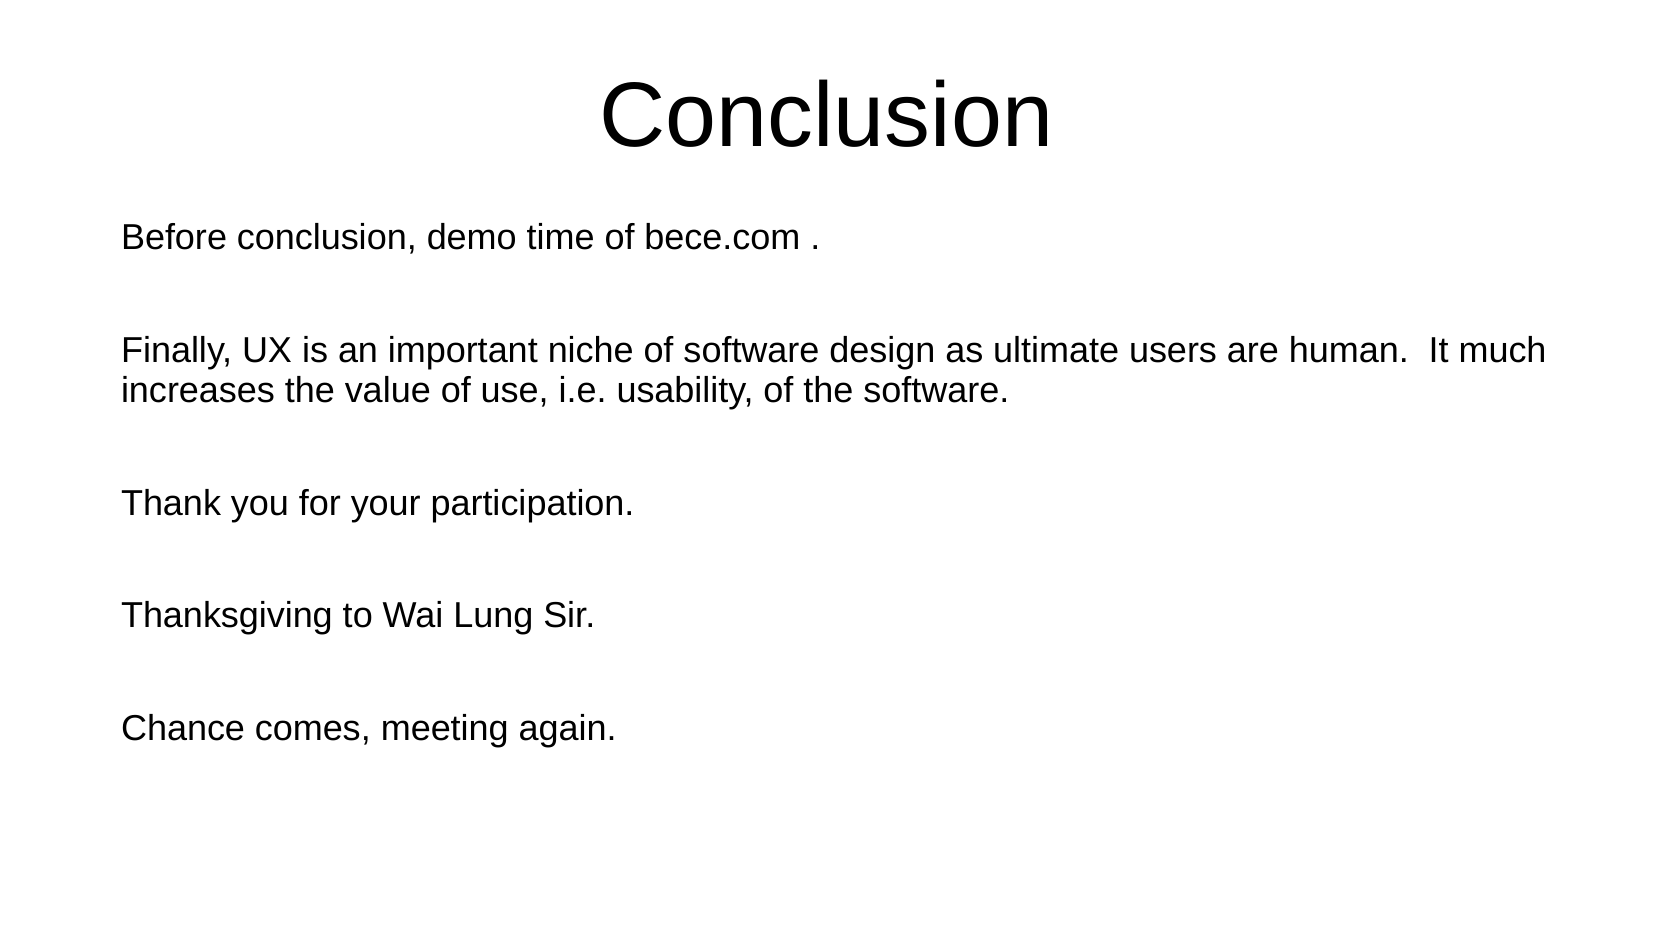

# Conclusion
Before conclusion, demo time of bece.com .
Finally, UX is an important niche of software design as ultimate users are human. It much increases the value of use, i.e. usability, of the software.
Thank you for your participation.
Thanksgiving to Wai Lung Sir.
Chance comes, meeting again.